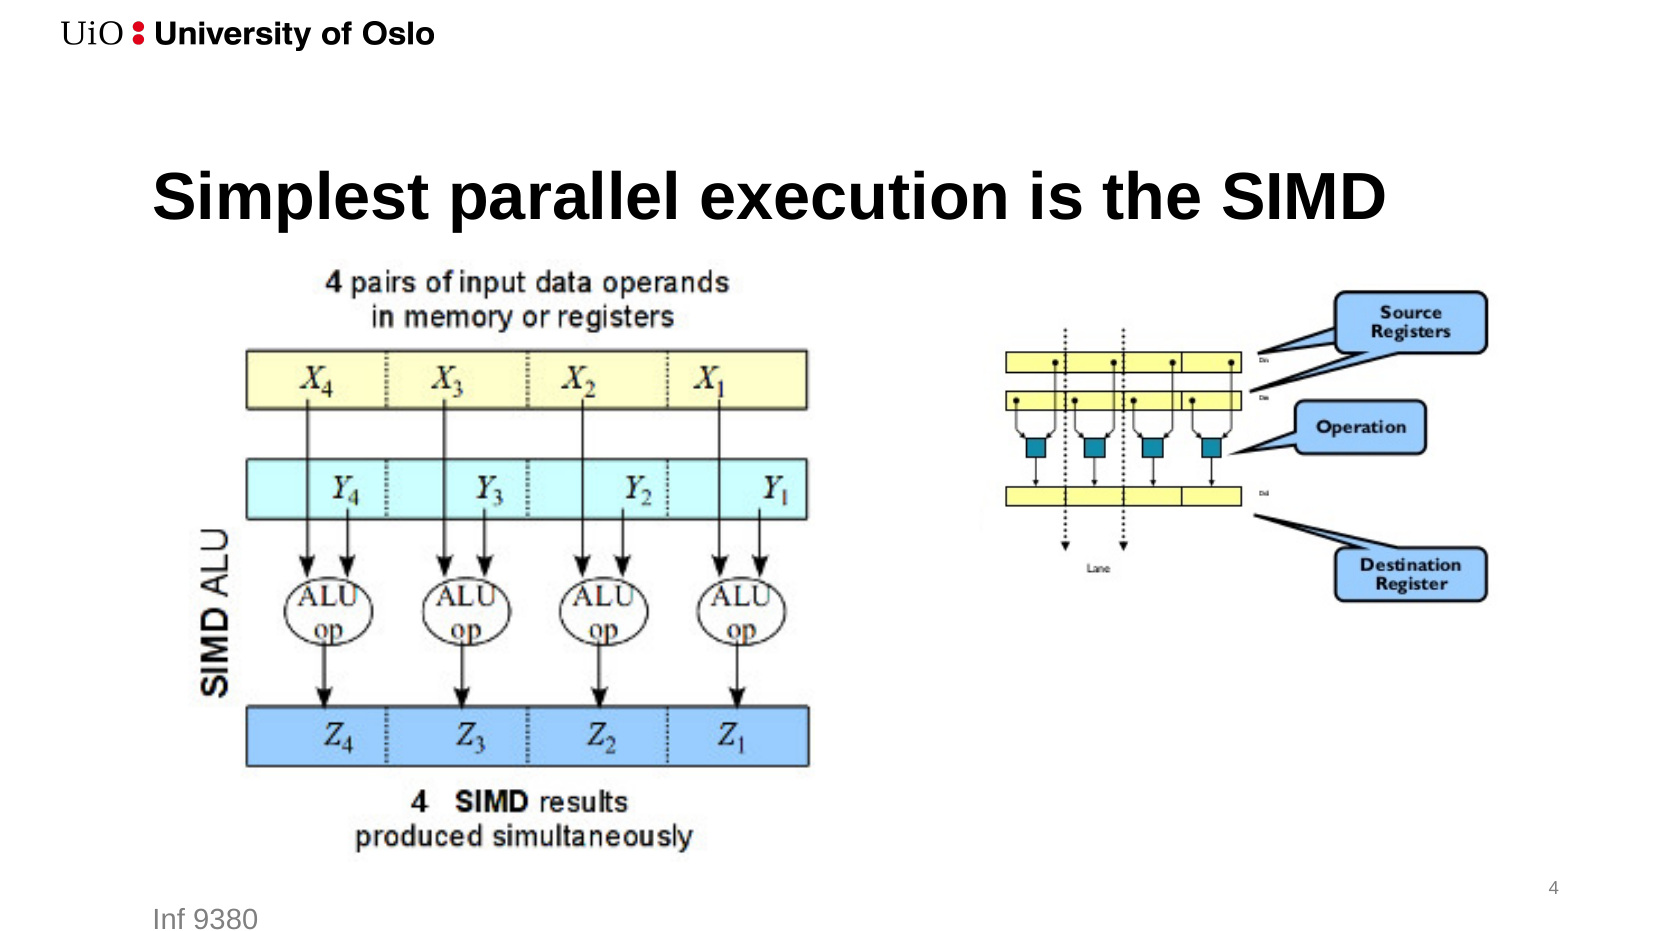

Simplest parallel execution is the SIMD
Inf 9380